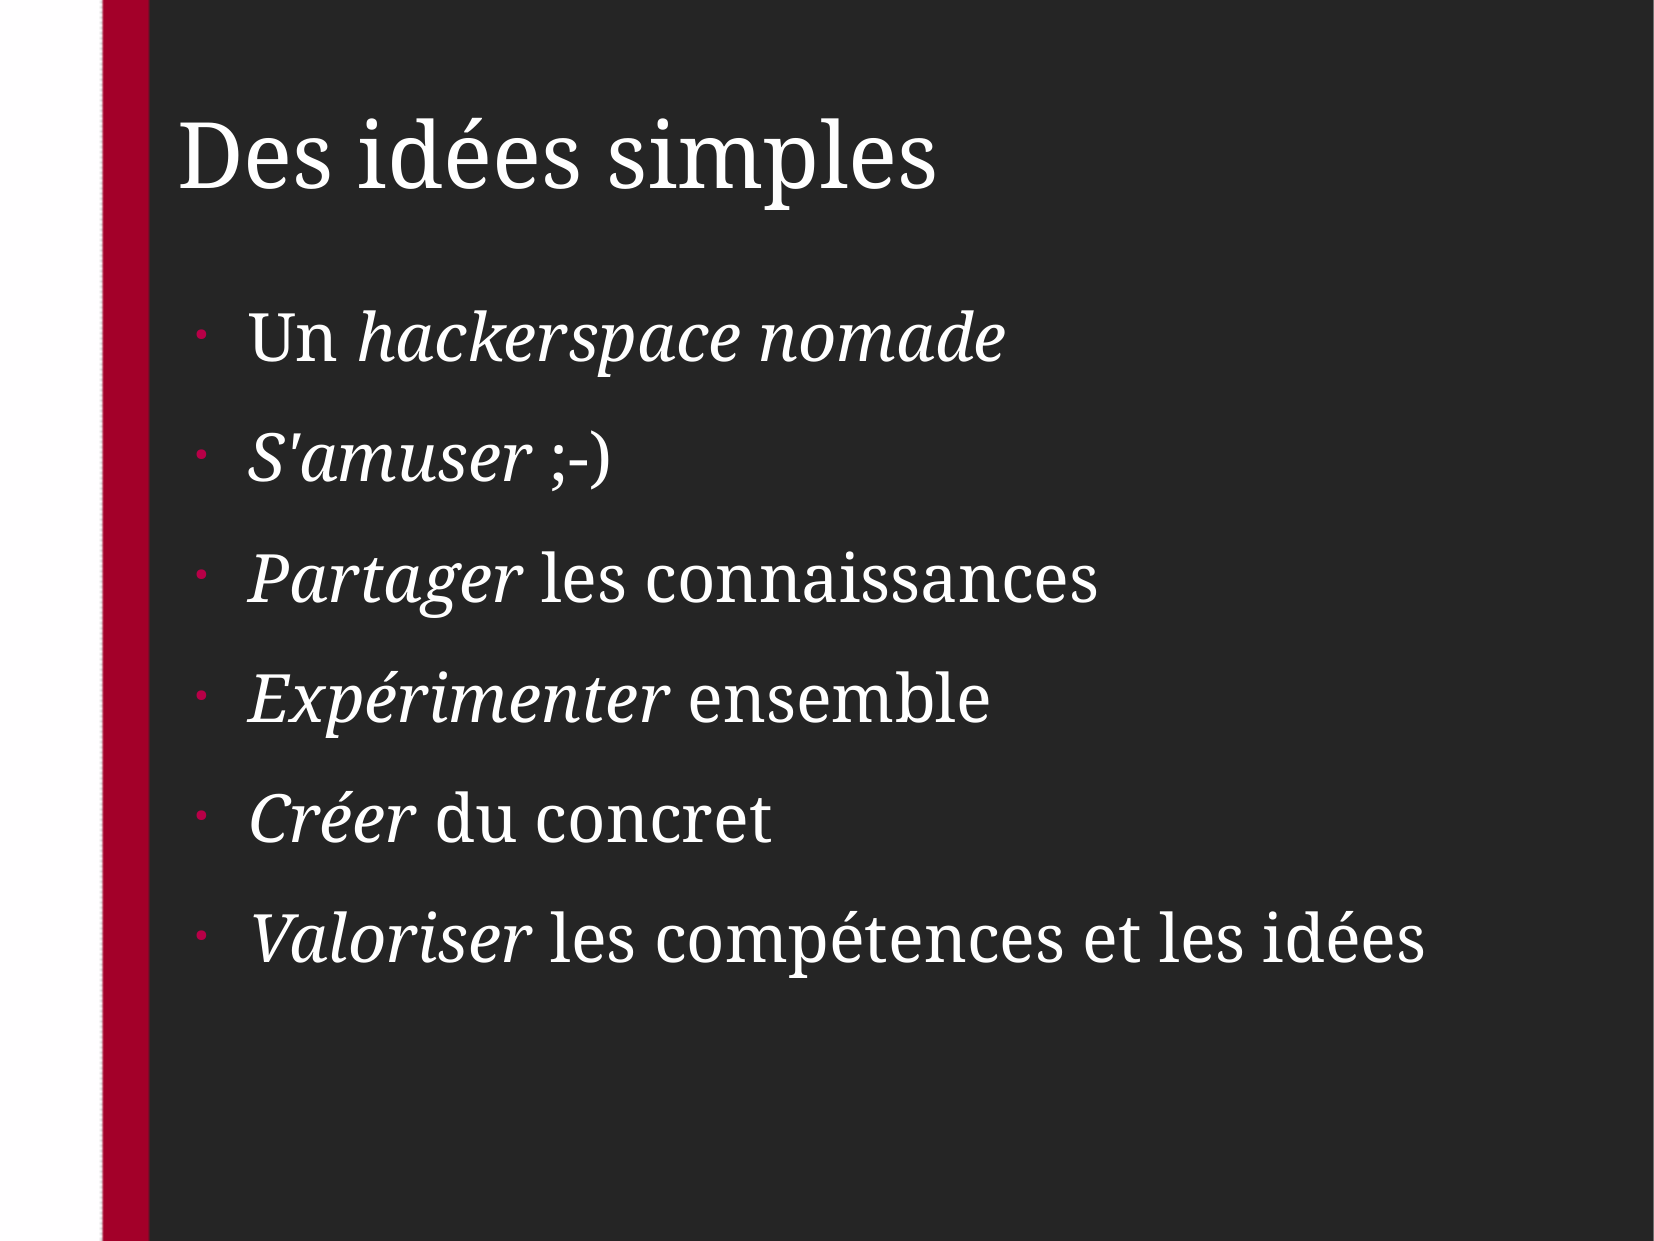

# Des idées simples
Un hackerspace nomade
S'amuser ;-)
Partager les connaissances
Expérimenter ensemble
Créer du concret
Valoriser les compétences et les idées